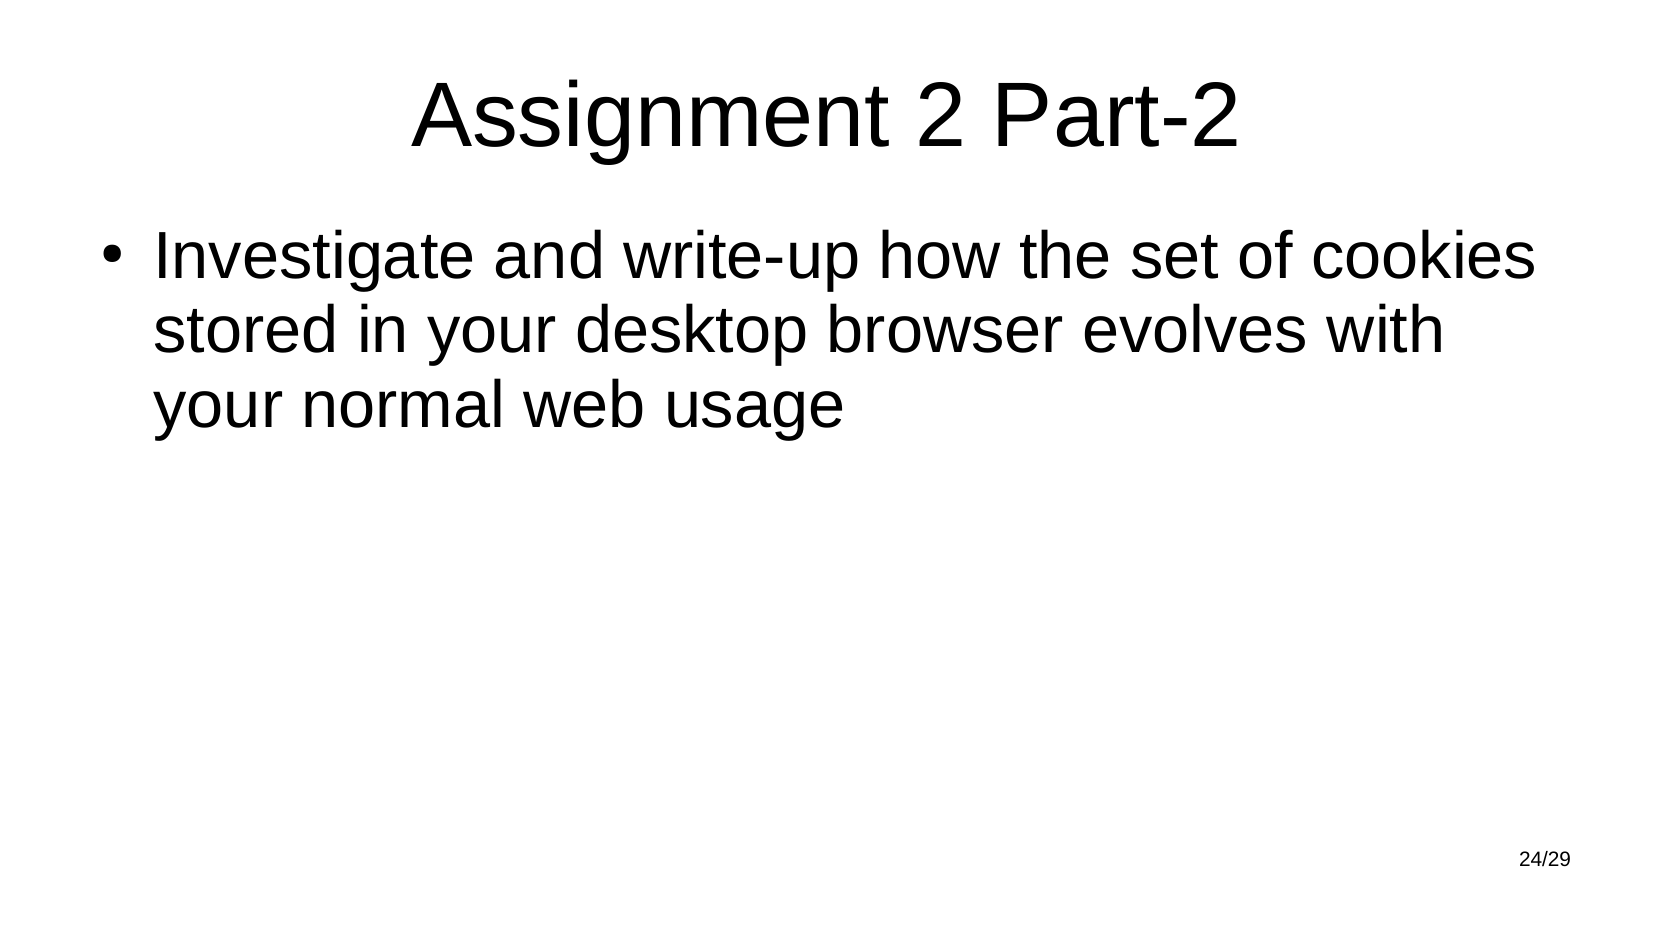

# Assignment 2 Part-2
Investigate and write-up how the set of cookies stored in your desktop browser evolves with your normal web usage
24